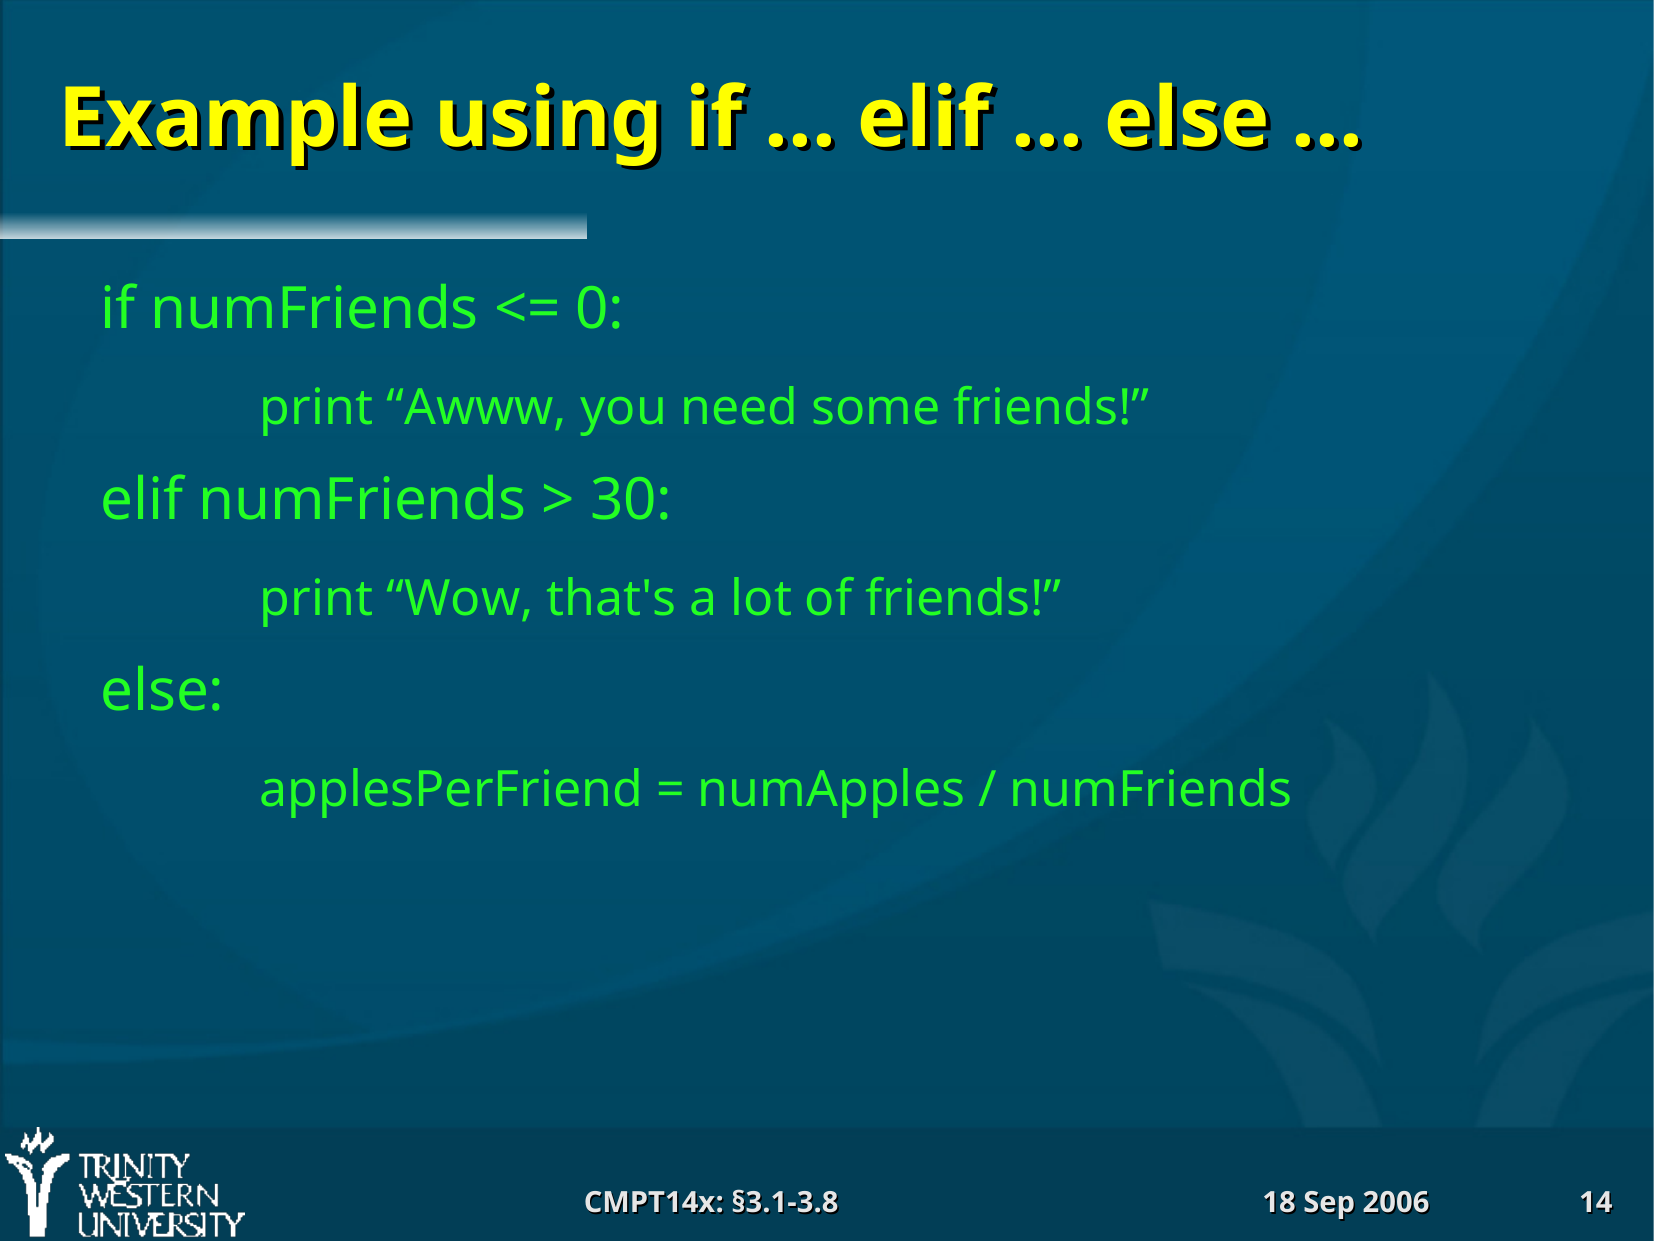

# Example using if ... elif ... else ...
if numFriends <= 0:
print “Awww, you need some friends!”
elif numFriends > 30:
print “Wow, that's a lot of friends!”
else:
applesPerFriend = numApples / numFriends
CMPT14x: §3.1-3.8
18 Sep 2006
14